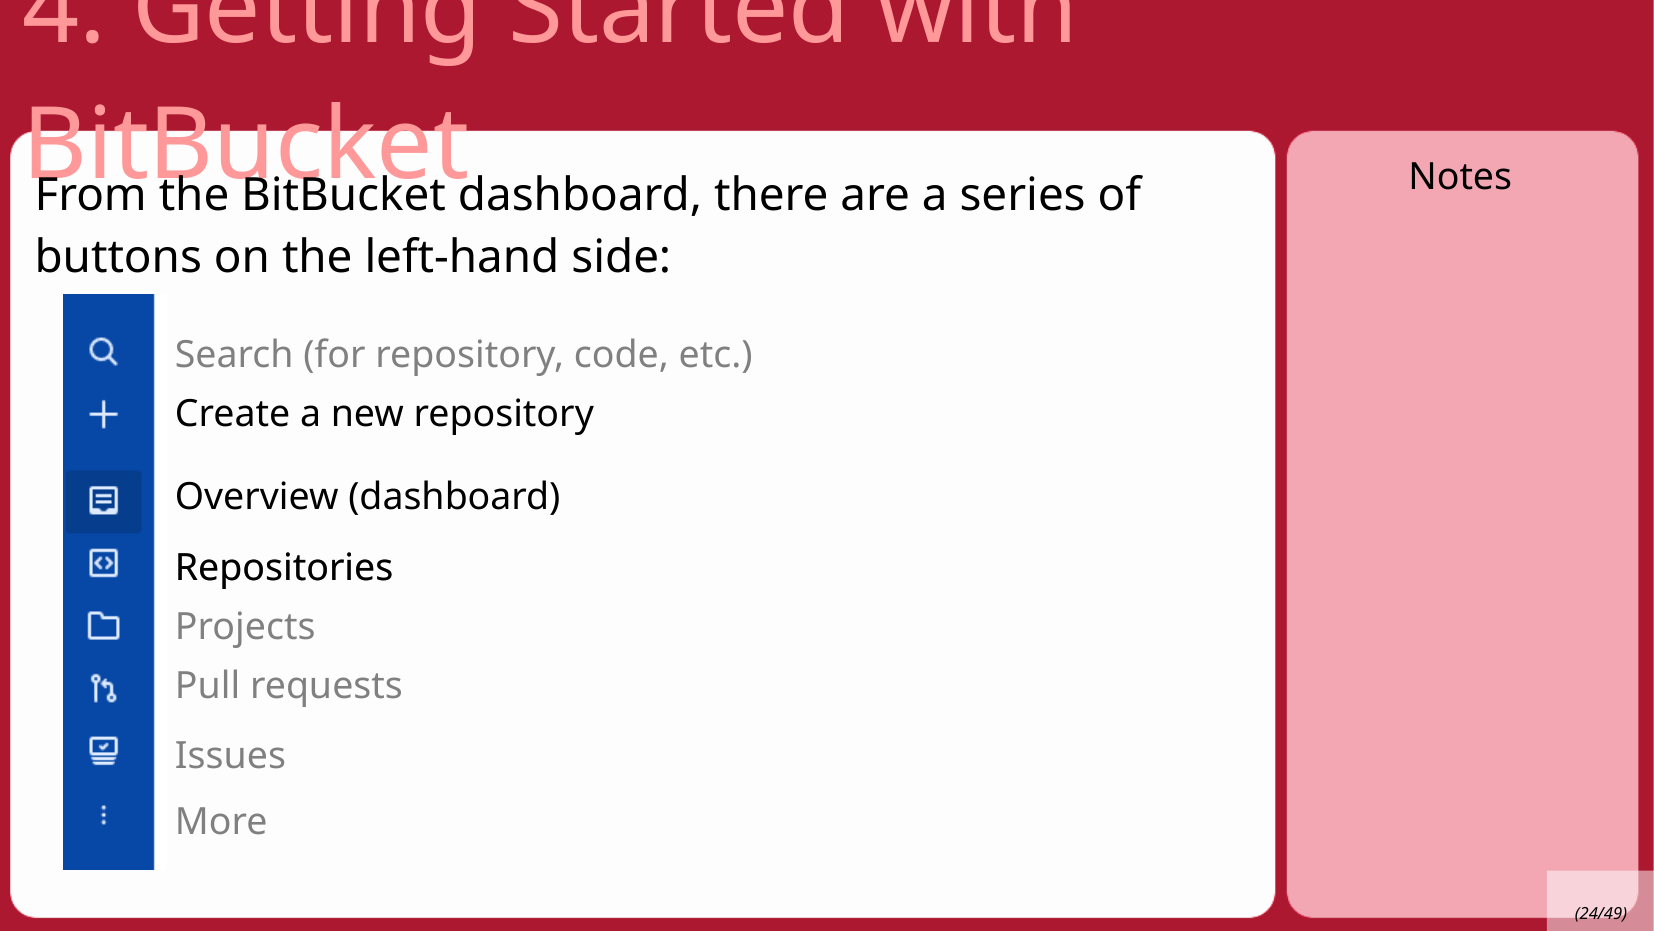

# 4. Getting Started with BitBucket
Notes
From the BitBucket dashboard, there are a series of buttons on the left-hand side:
Search (for repository, code, etc.)
Create a new repository
Overview (dashboard)
Repositories
Repositories
Projects
Pull requests
Issues
More